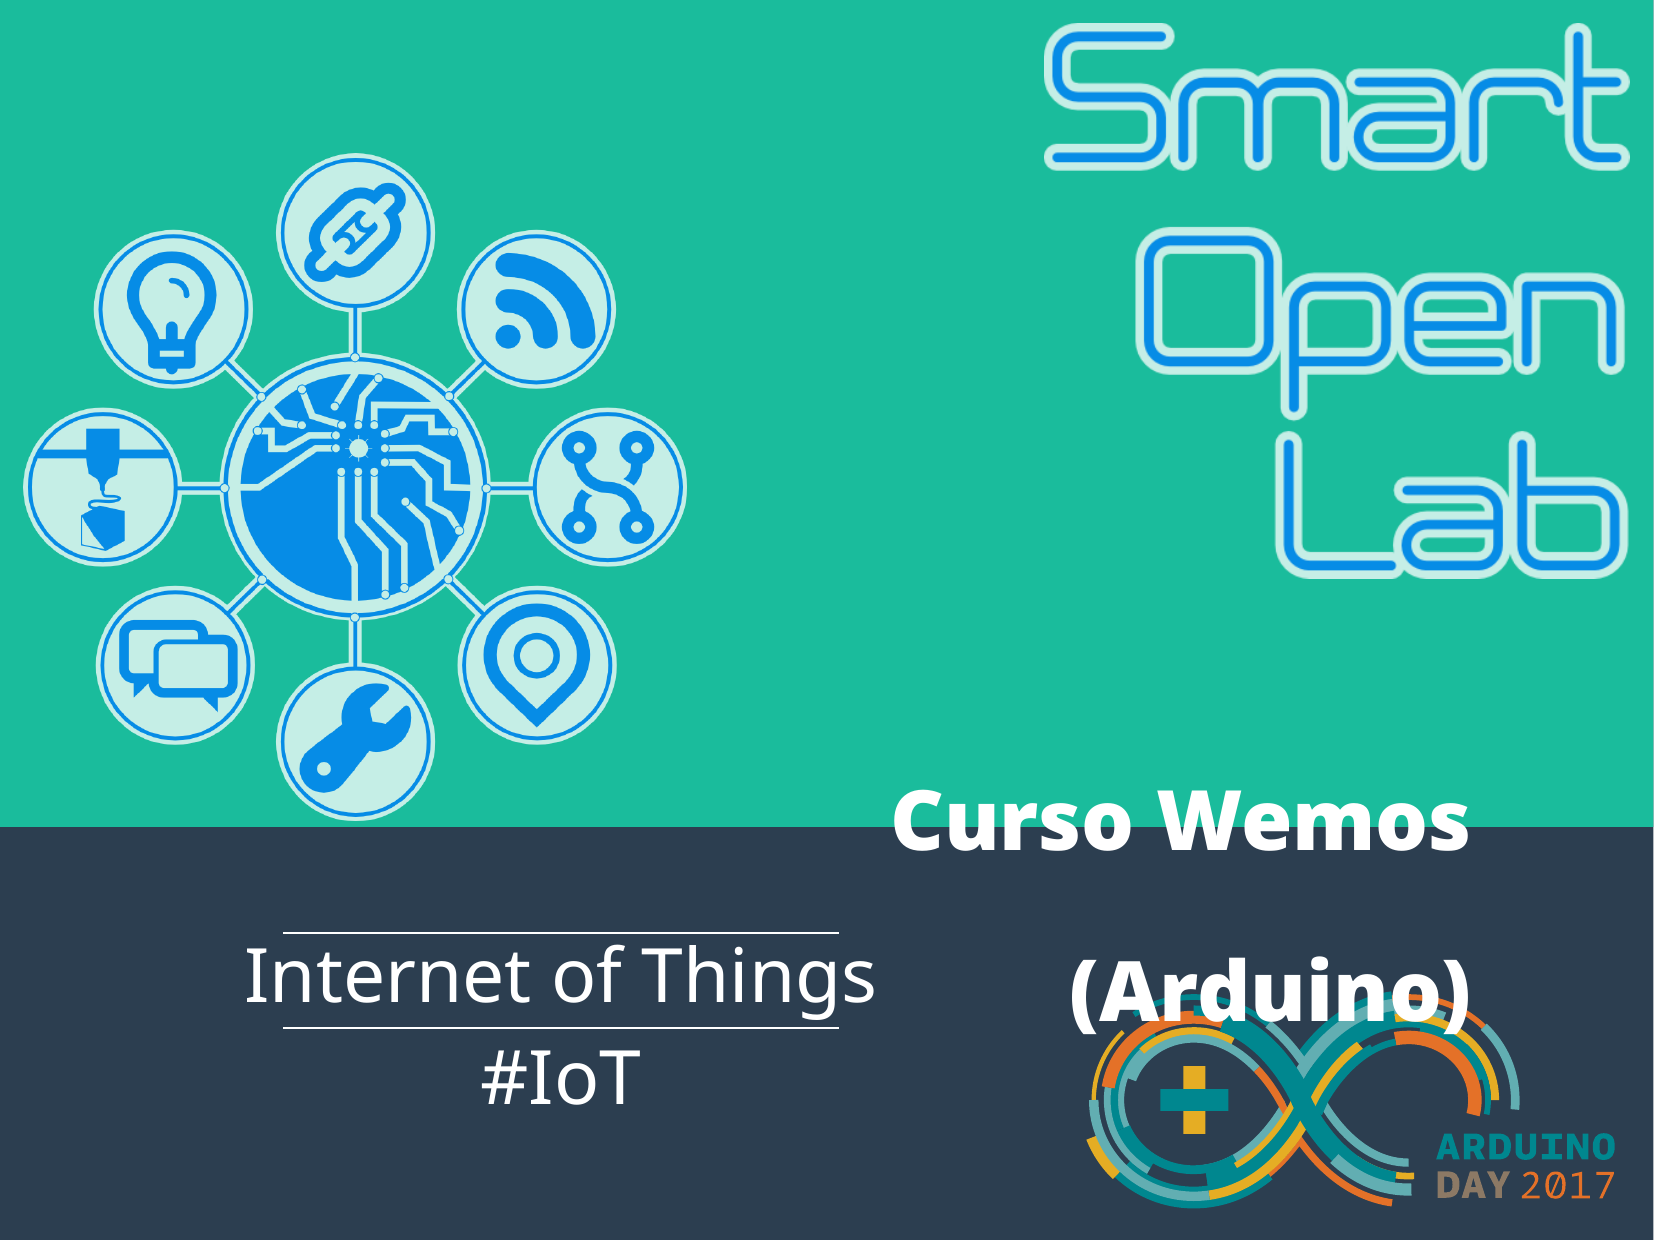

Curso Wemos (Arduino)
# Internet of Things
#IoT